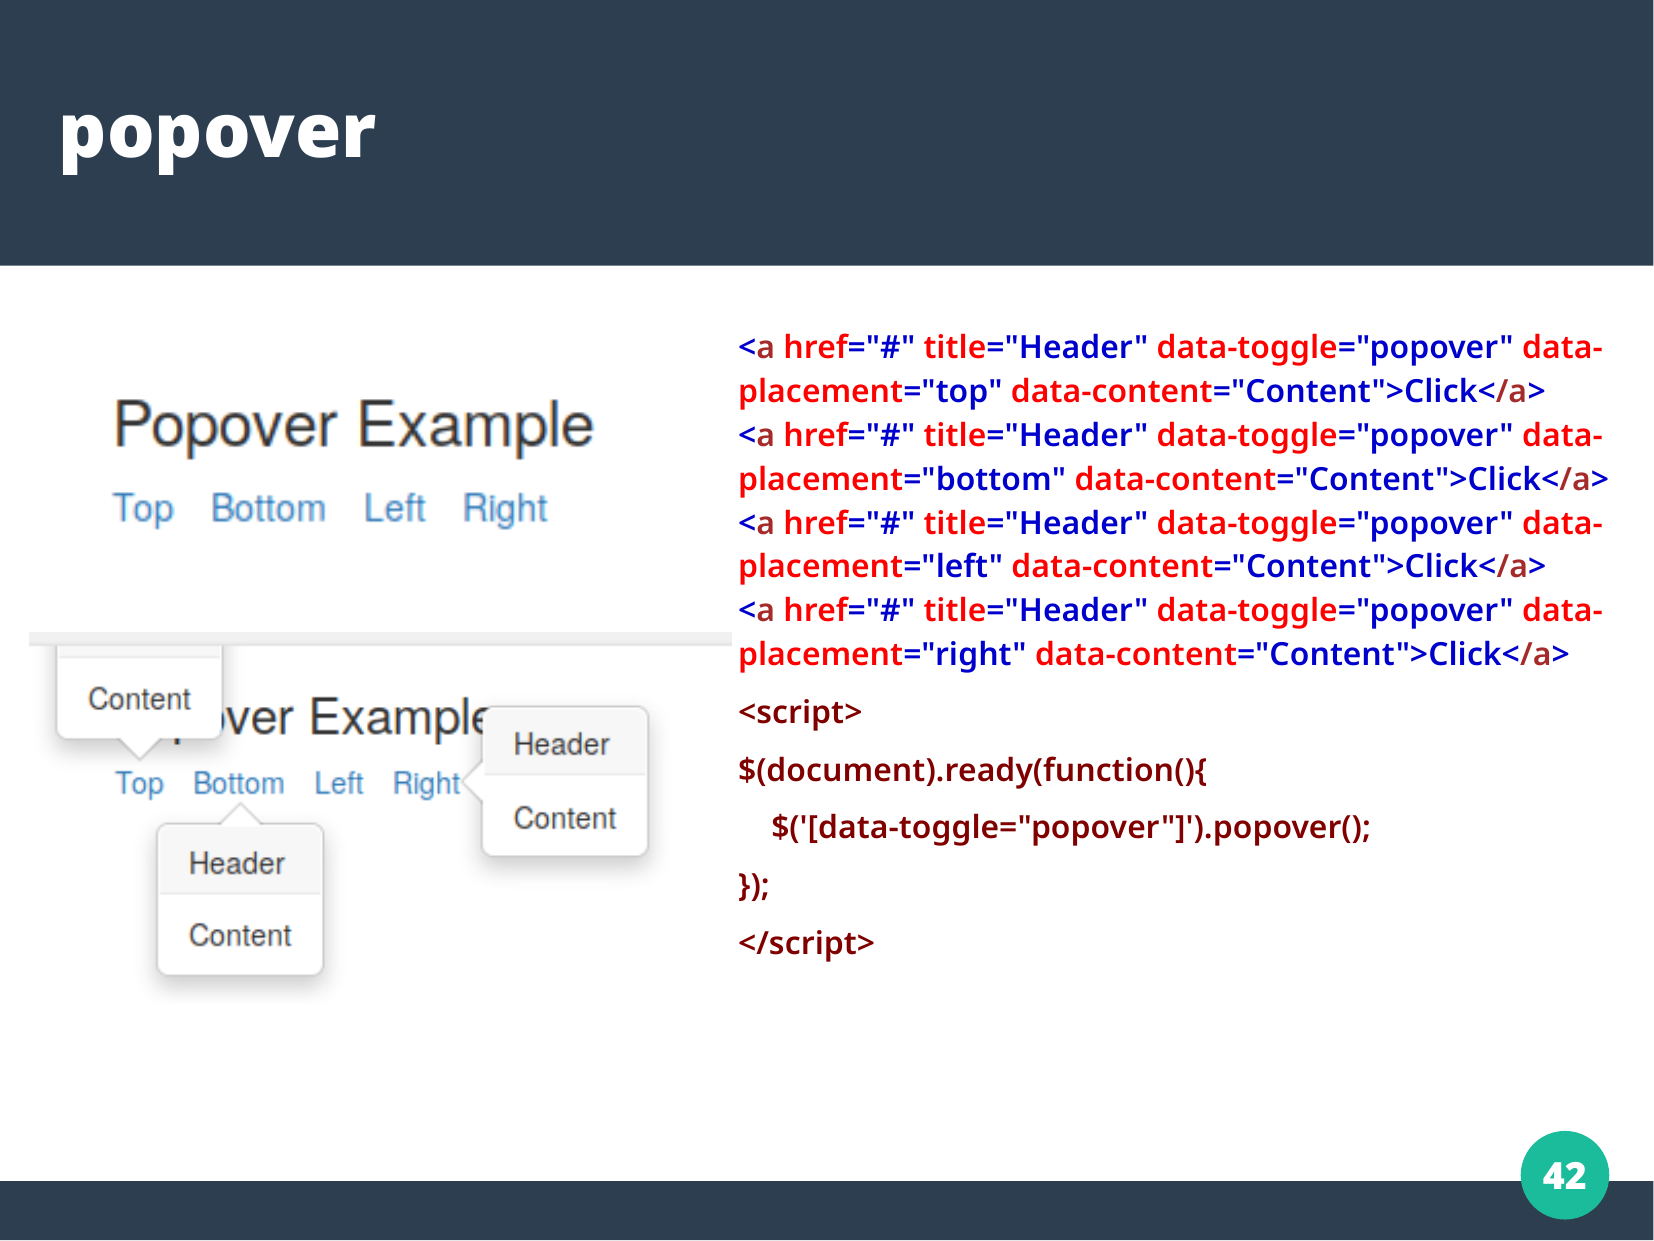

# popover
<a href="#" title="Header" data-toggle="popover" data-placement="top" data-content="Content">Click</a>
<a href="#" title="Header" data-toggle="popover" data-placement="bottom" data-content="Content">Click</a>
<a href="#" title="Header" data-toggle="popover" data-placement="left" data-content="Content">Click</a>
<a href="#" title="Header" data-toggle="popover" data-placement="right" data-content="Content">Click</a>
<script>
$(document).ready(function(){
 $('[data-toggle="popover"]').popover();
});
</script>
42